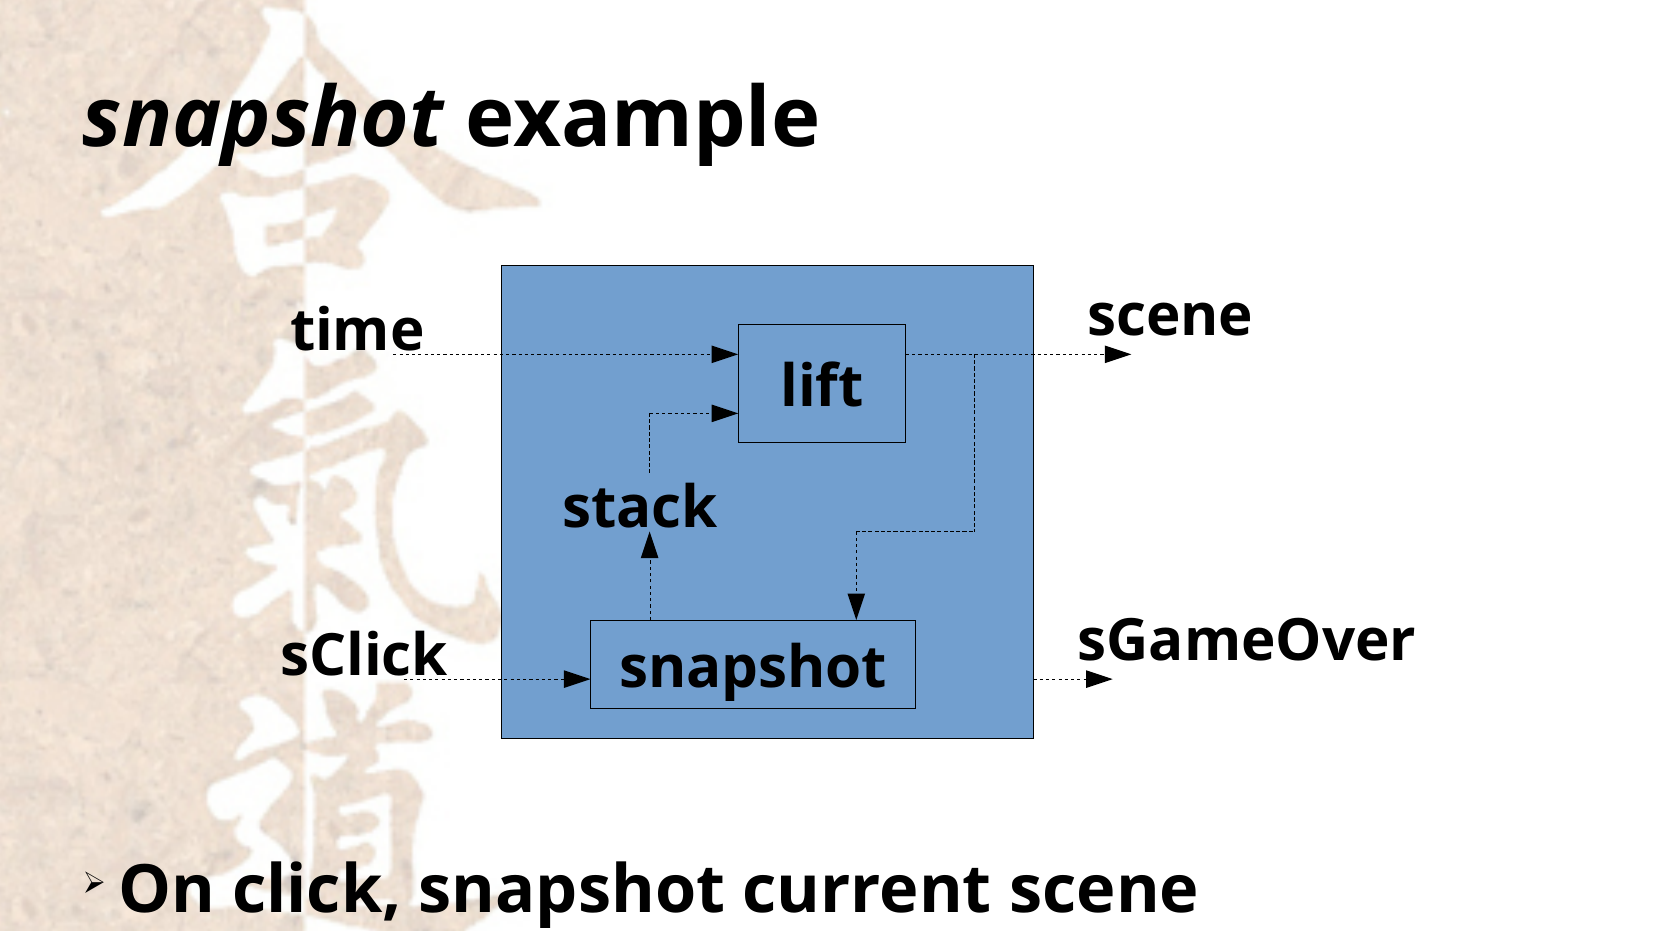

# snapshot example
scene
time
lift
stack
sGameOver
sClick
snapshot
On click, snapshot current scene